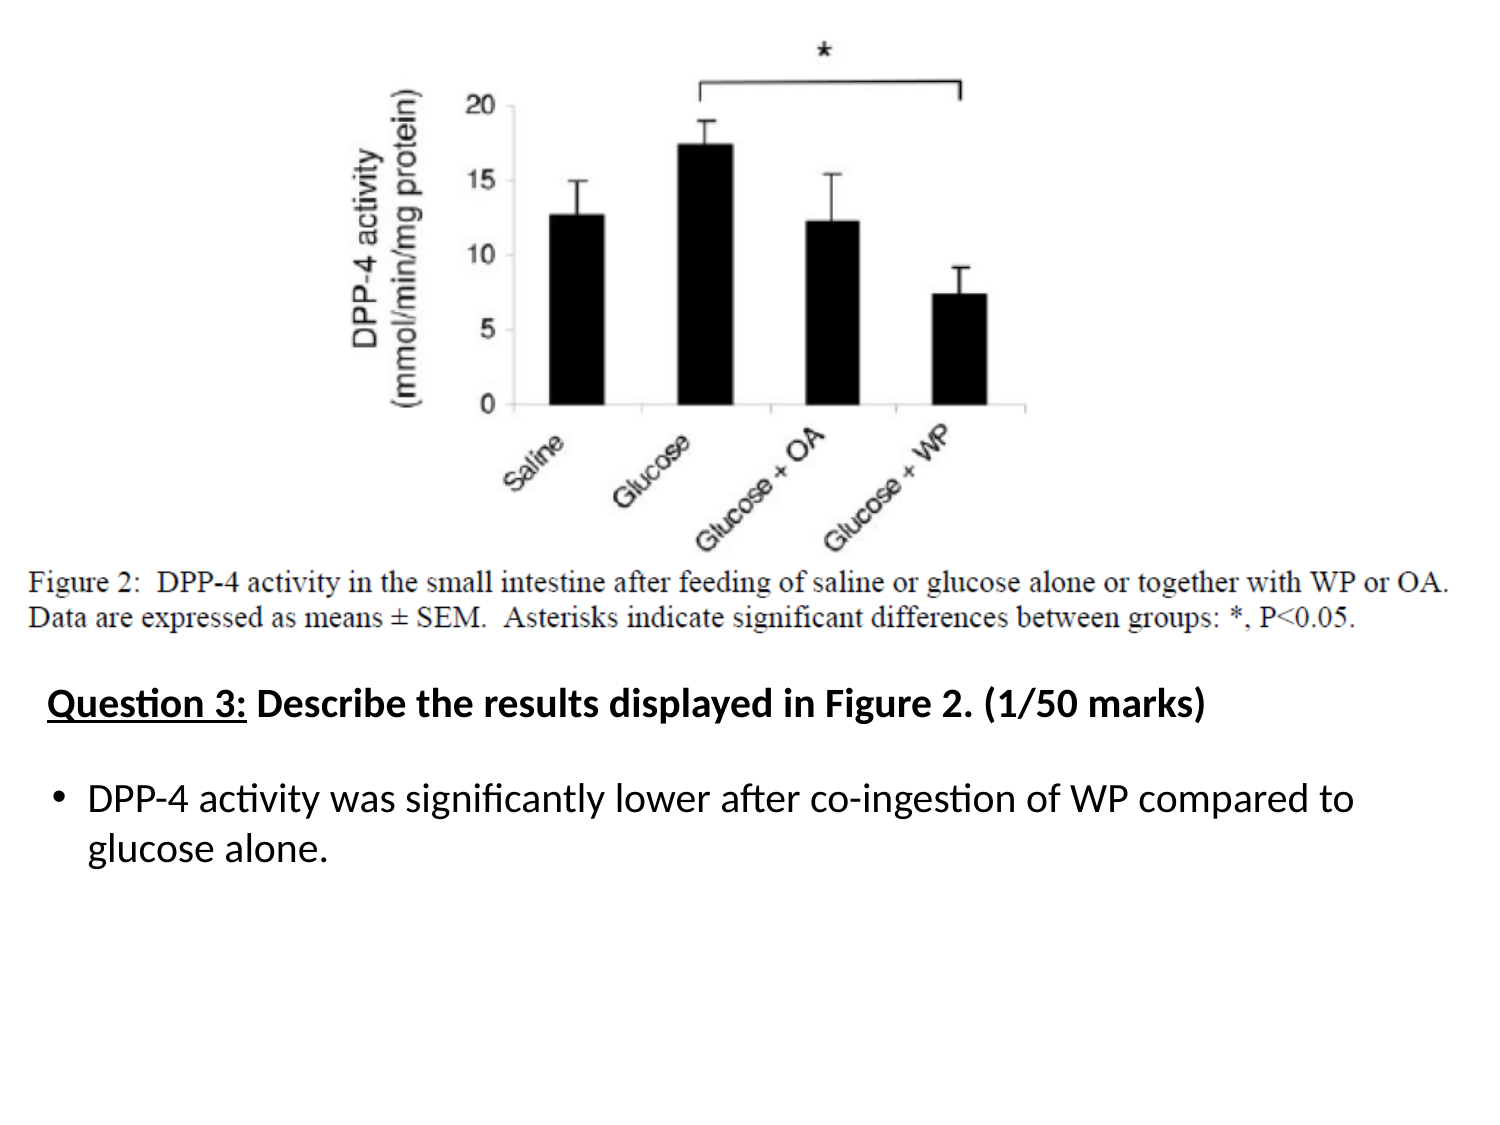

Question 3: Describe the results displayed in Figure 2. (1/50 marks)
DPP-4 activity was significantly lower after co-ingestion of WP compared to glucose alone.